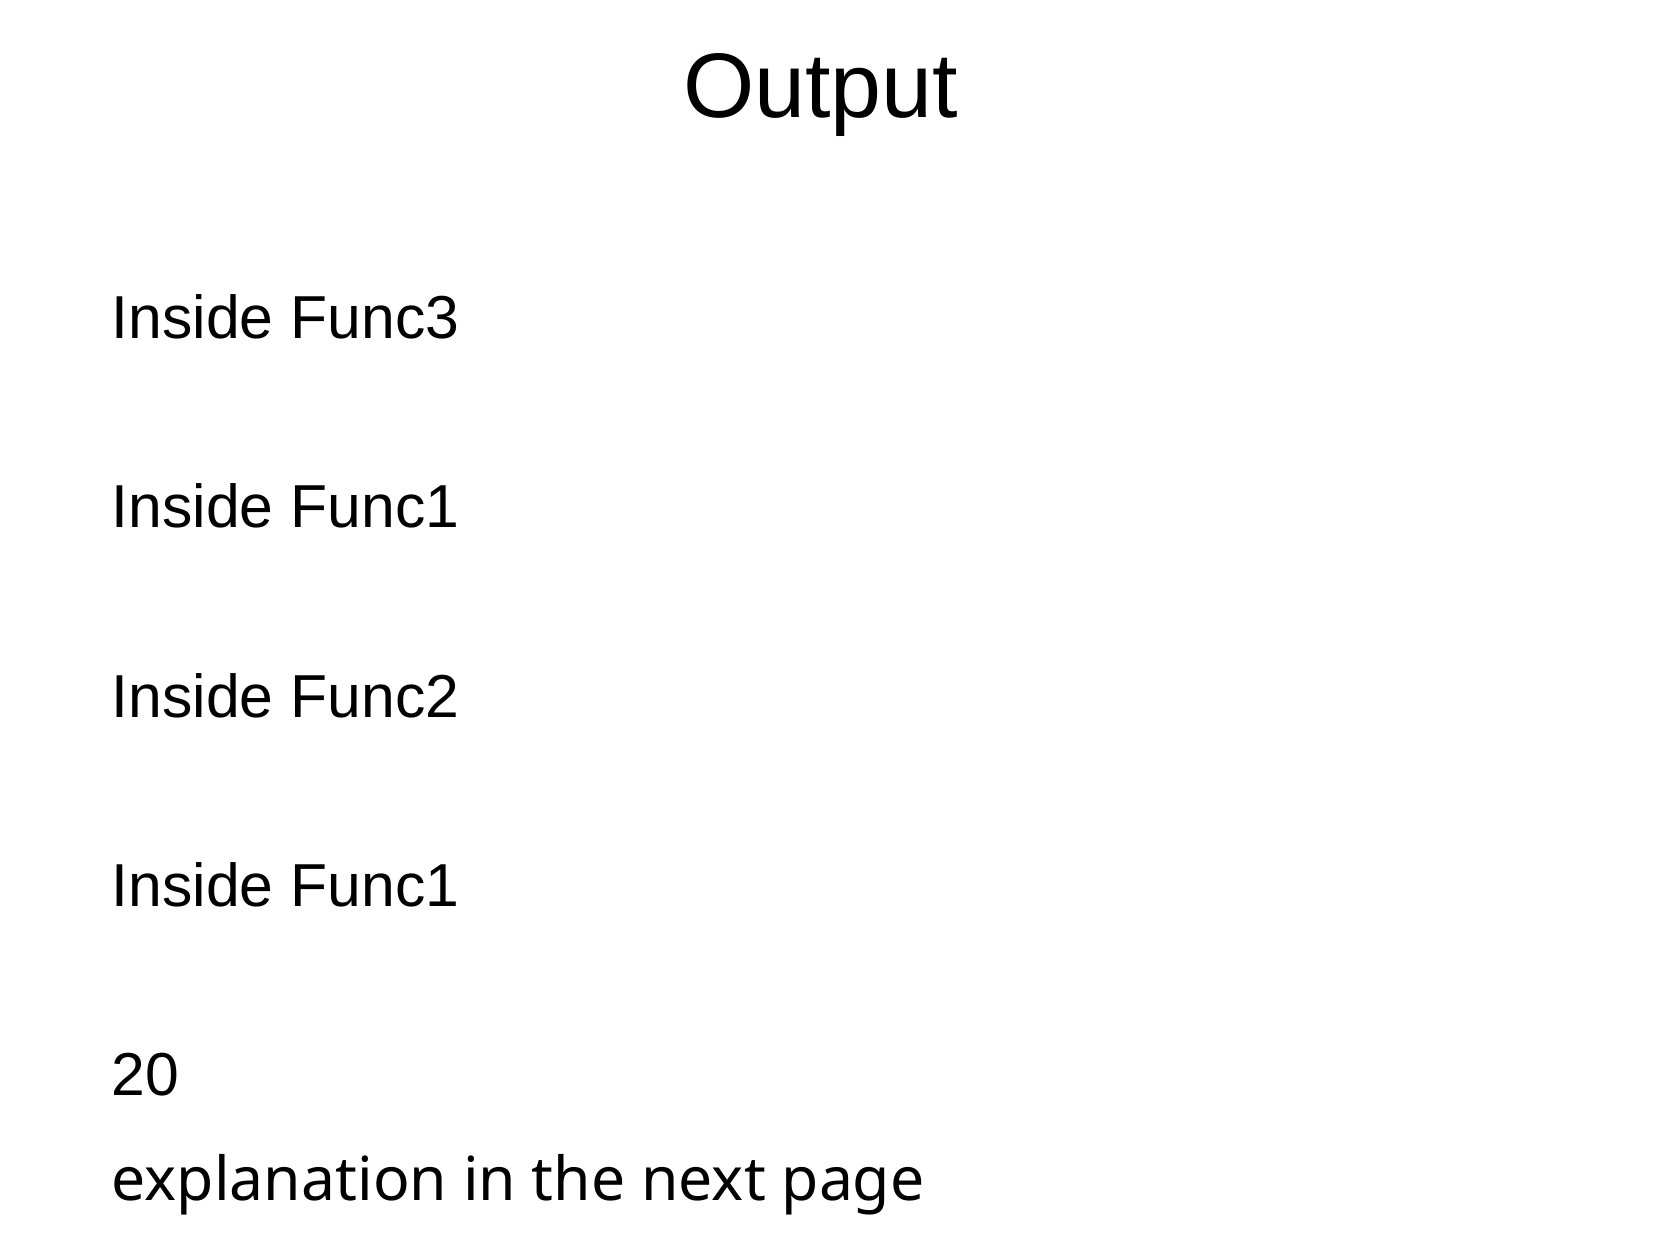

Inside Func3
Inside Func1
Inside Func2
Inside Func1
20
explanation in the next page
# Output